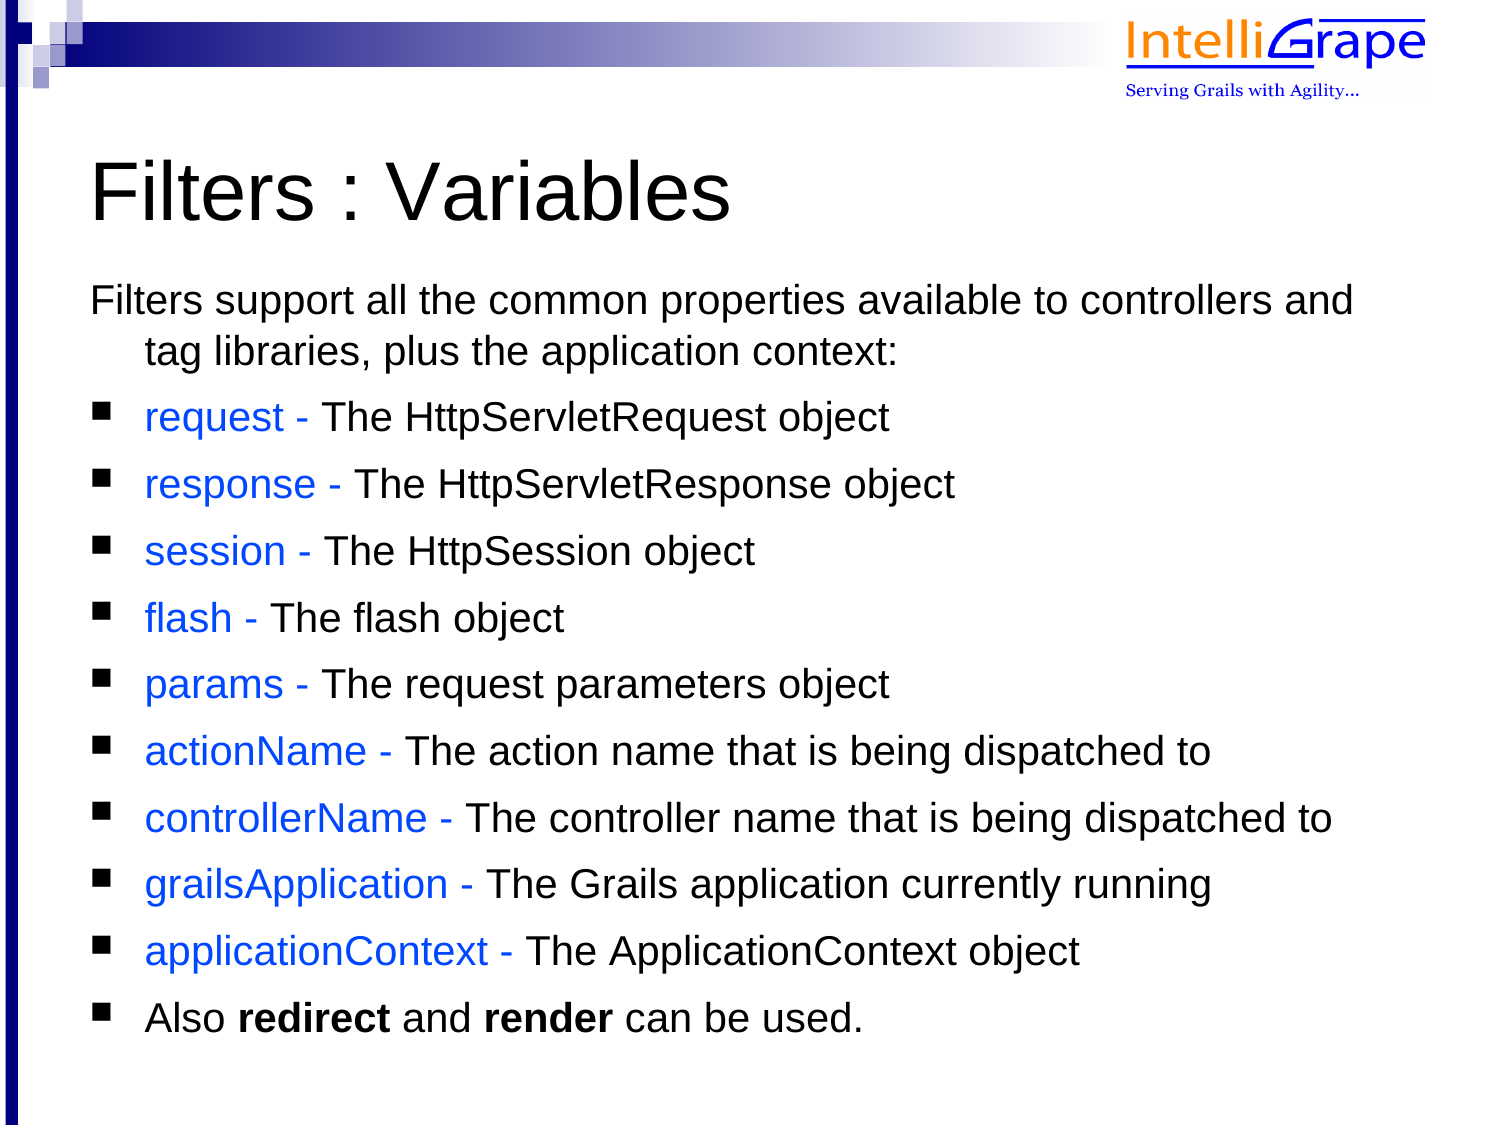

# Filters : Variables
Filters support all the common properties available to controllers and tag libraries, plus the application context:
request - The HttpServletRequest object
response - The HttpServletResponse object
session - The HttpSession object
flash - The flash object
params - The request parameters object
actionName - The action name that is being dispatched to
controllerName - The controller name that is being dispatched to
grailsApplication - The Grails application currently running
applicationContext - The ApplicationContext object
Also redirect and render can be used.